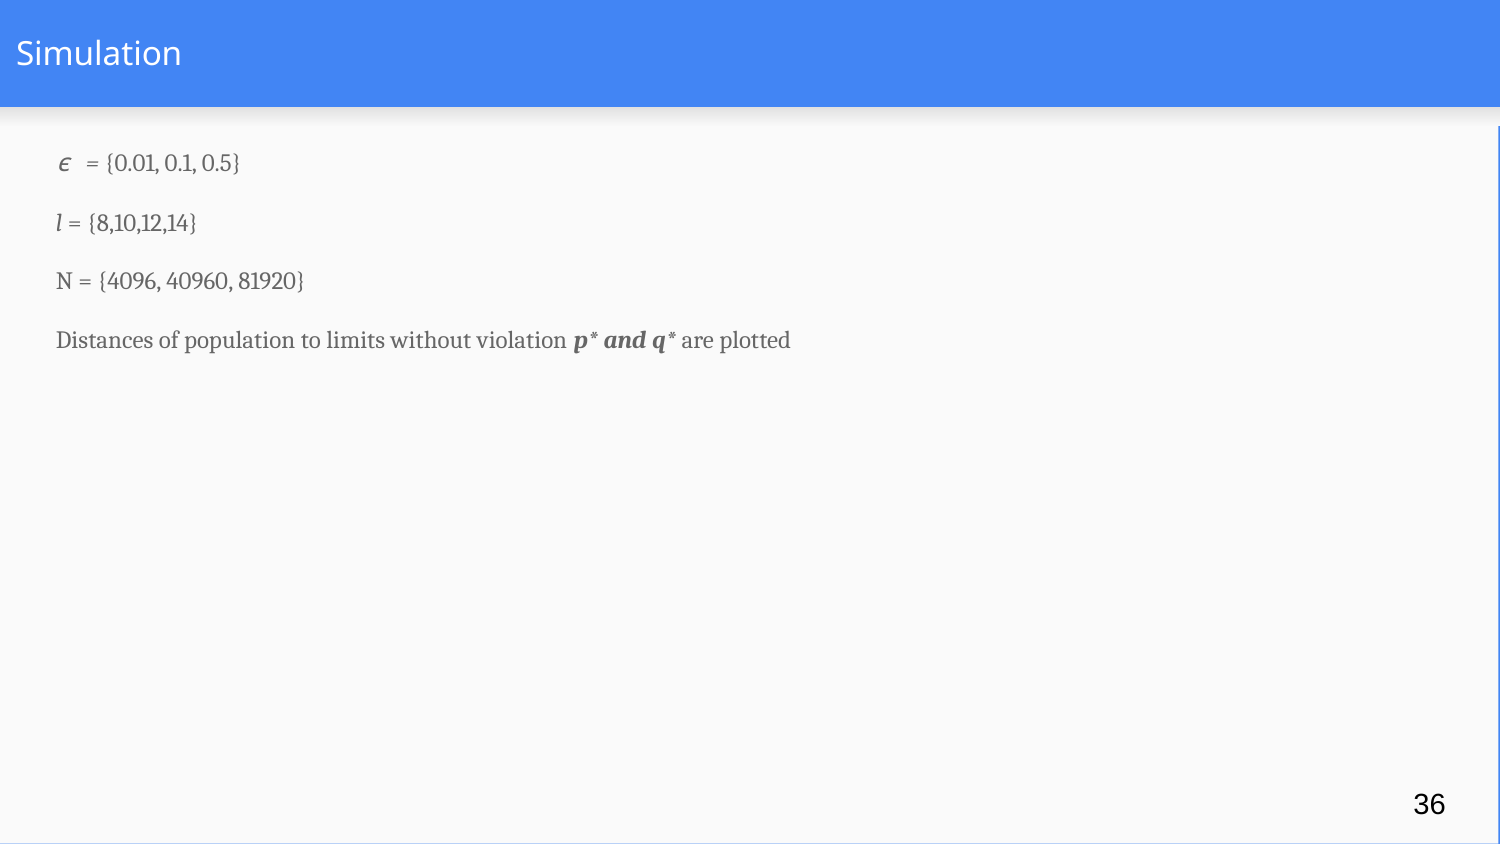

# Simulation
є = {0.01, 0.1, 0.5}
l = {8,10,12,14}
N = {4096, 40960, 81920}
Distances of population to limits without violation p* and q* are plotted
36